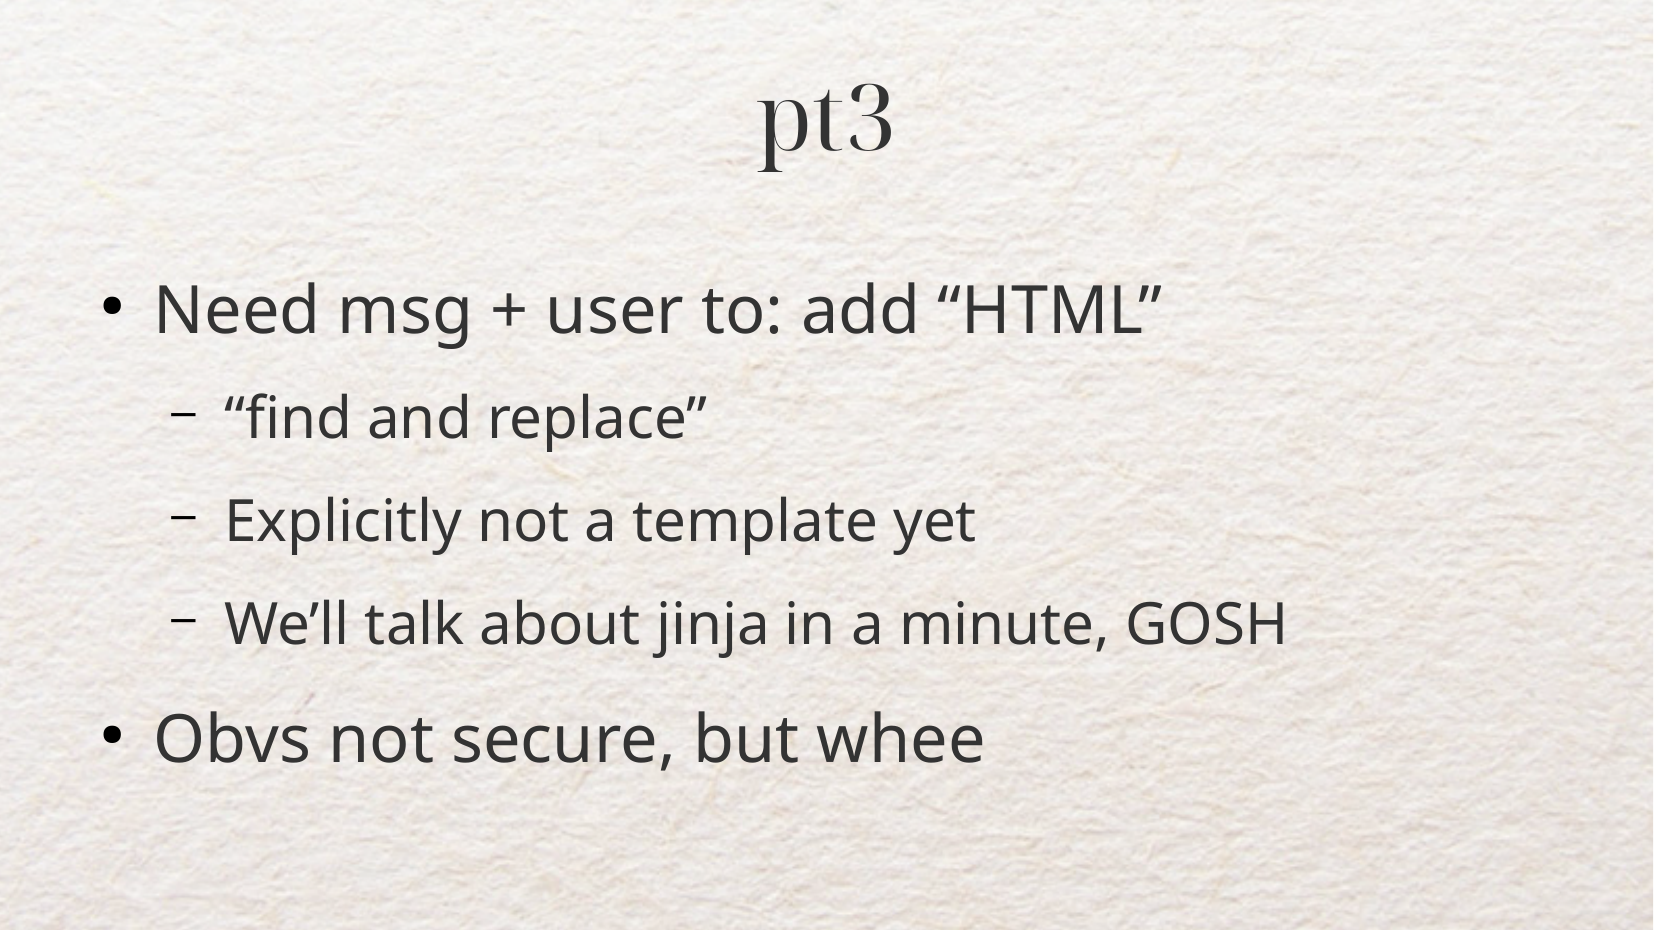

# pt3
Need msg + user to: add “HTML”
“find and replace”
Explicitly not a template yet
We’ll talk about jinja in a minute, GOSH
Obvs not secure, but whee